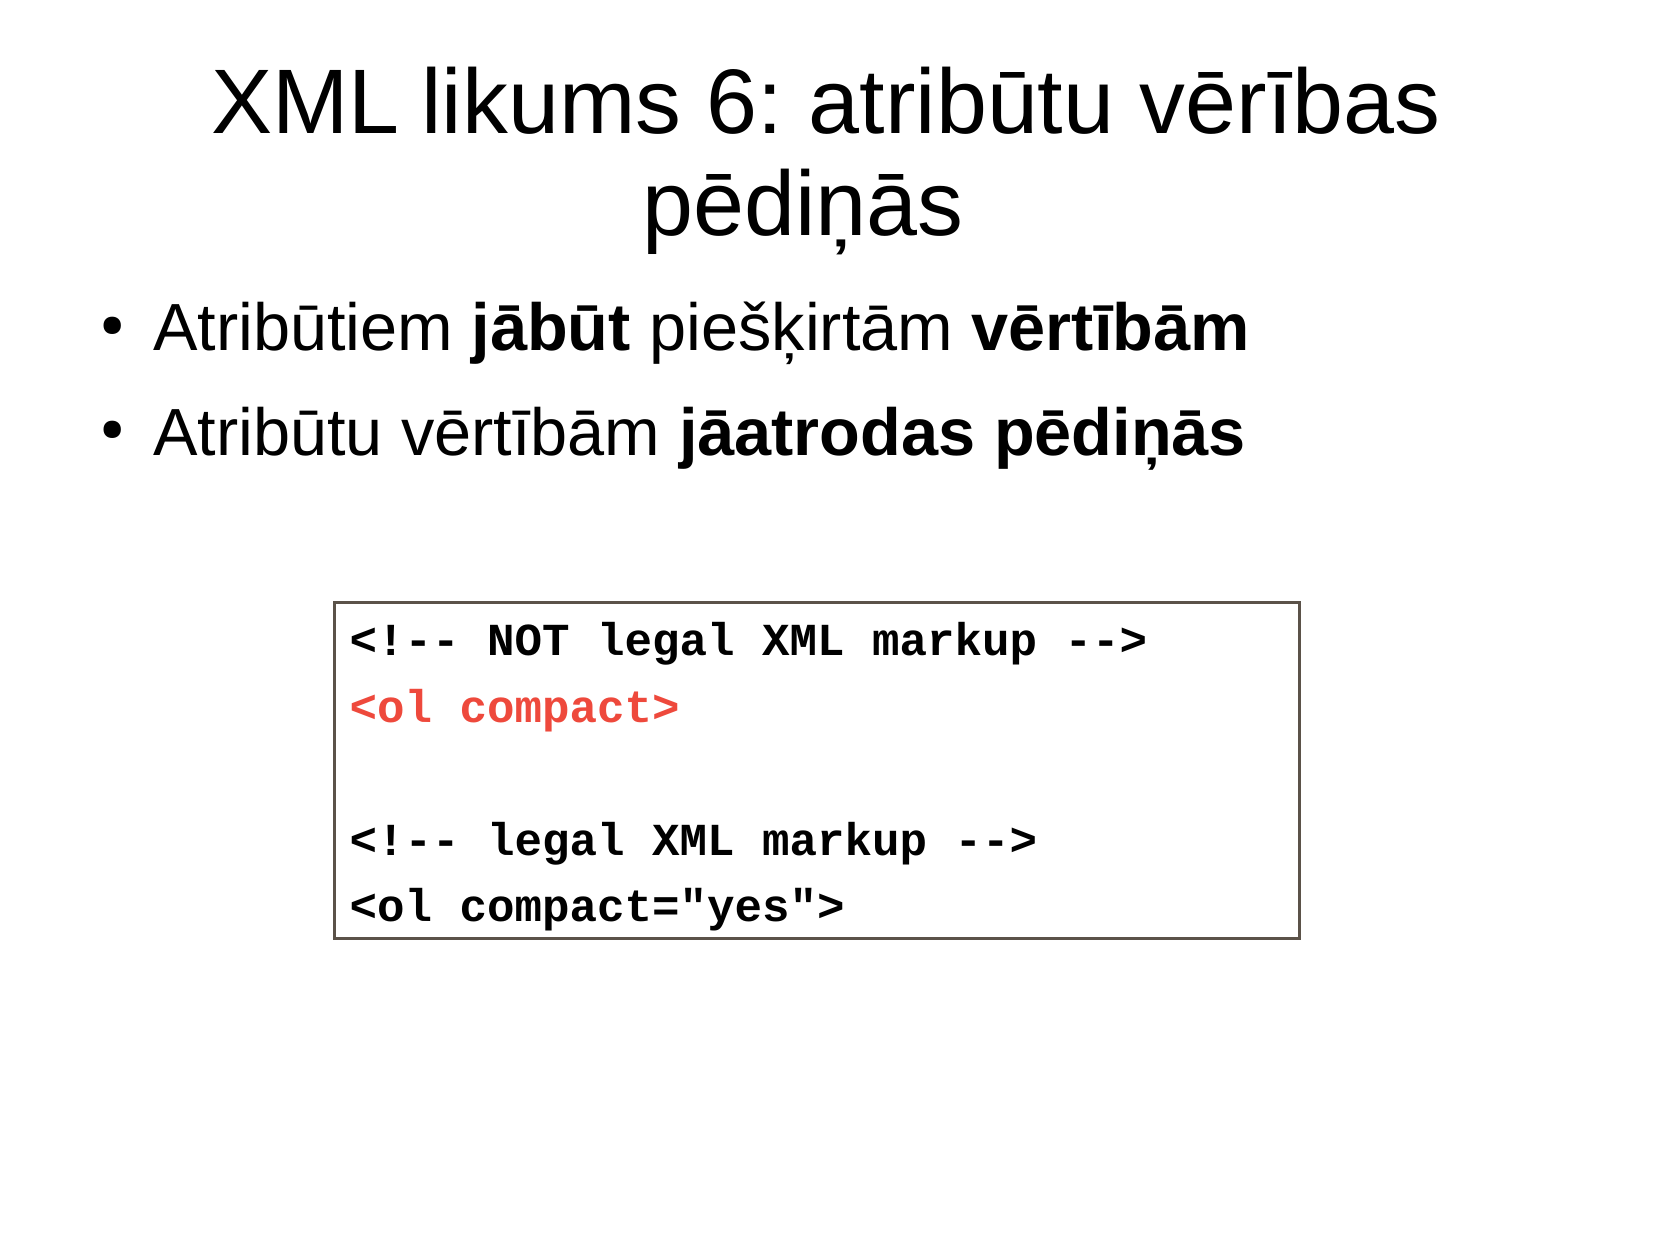

# XML likums 6: atribūtu vērības pēdiņās
Atribūtiem jābūt piešķirtām vērtībām
Atribūtu vērtībām jāatrodas pēdiņās
<!-- NOT legal XML markup -->
<ol compact>
<!-- legal XML markup -->
<ol compact="yes">